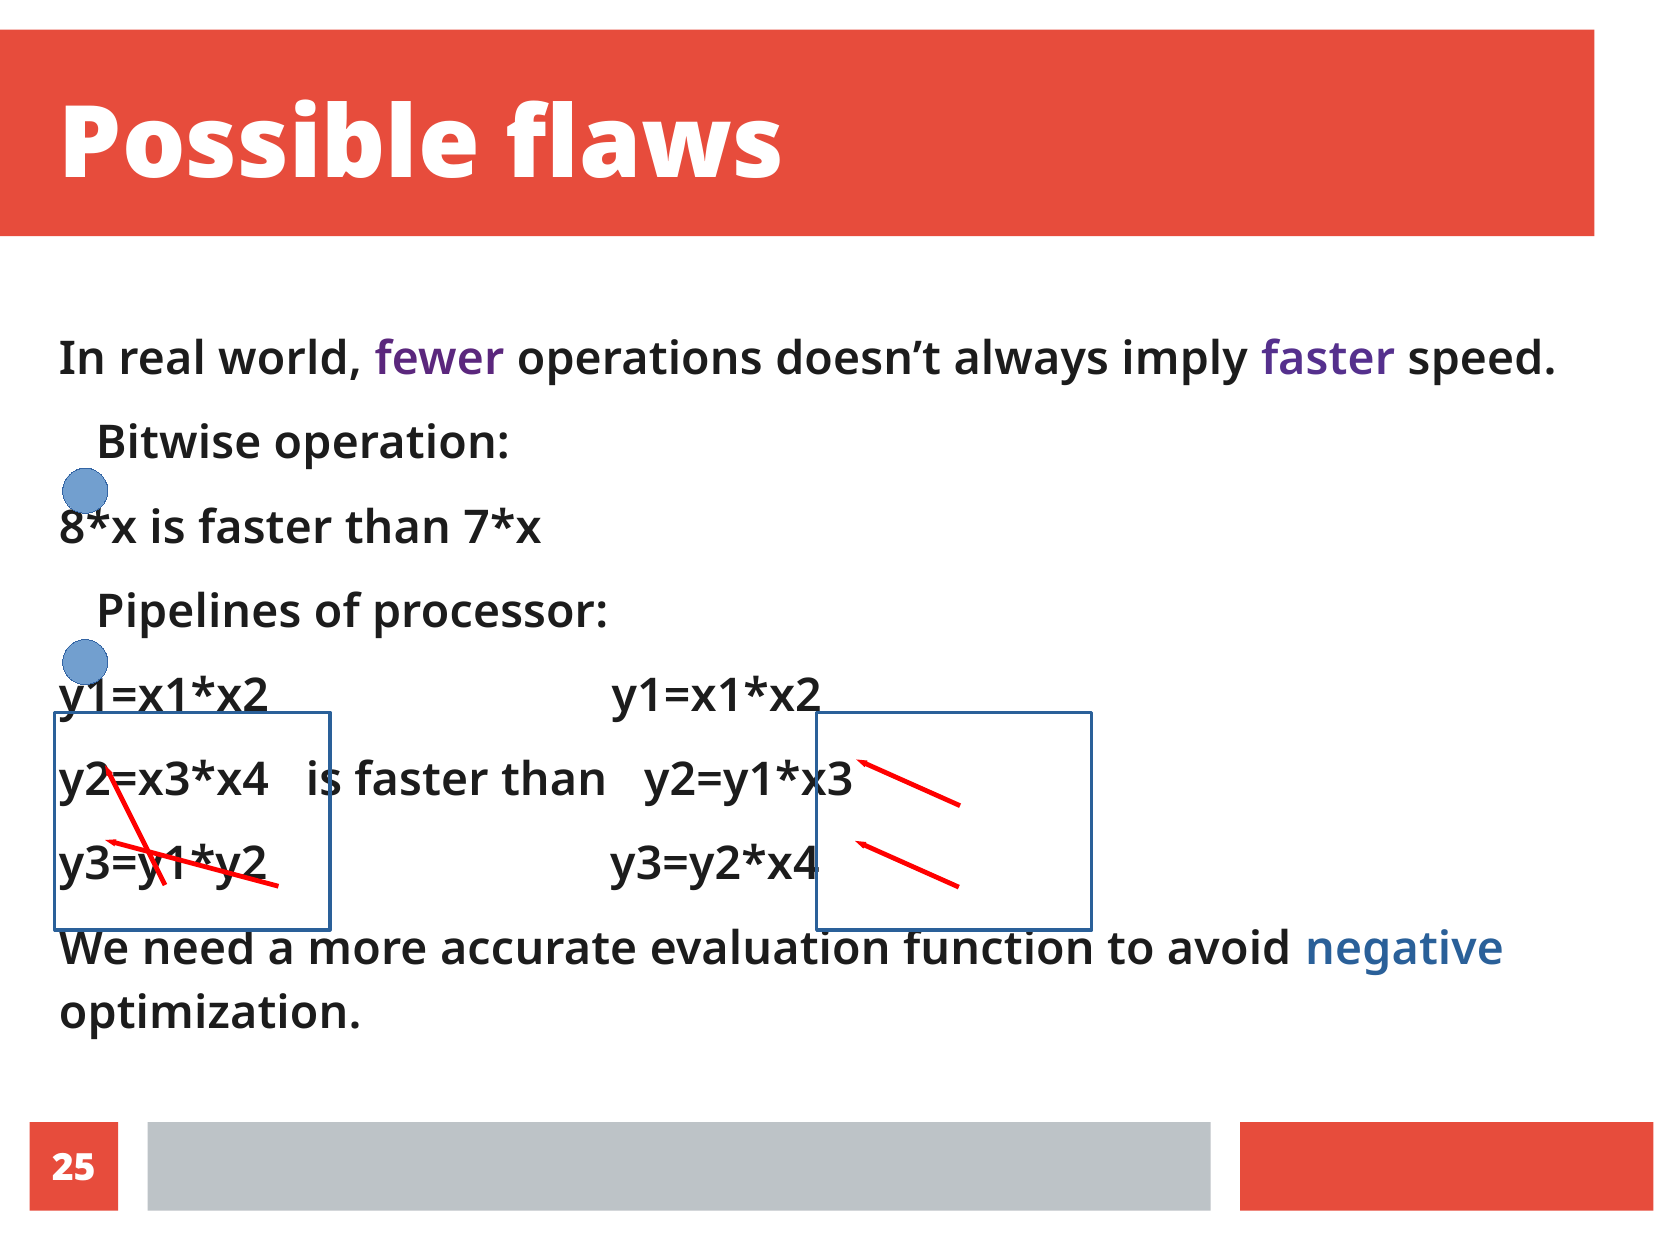

# Possible flaws
In real world, fewer operations doesn’t always imply faster speed.
 Bitwise operation:
8*x is faster than 7*x
 Pipelines of processor:
y1=x1*x2 y1=x1*x2
y2=x3*x4 is faster than y2=y1*x3
y3=y1*y2 y3=y2*x4
We need a more accurate evaluation function to avoid negative optimization.
25